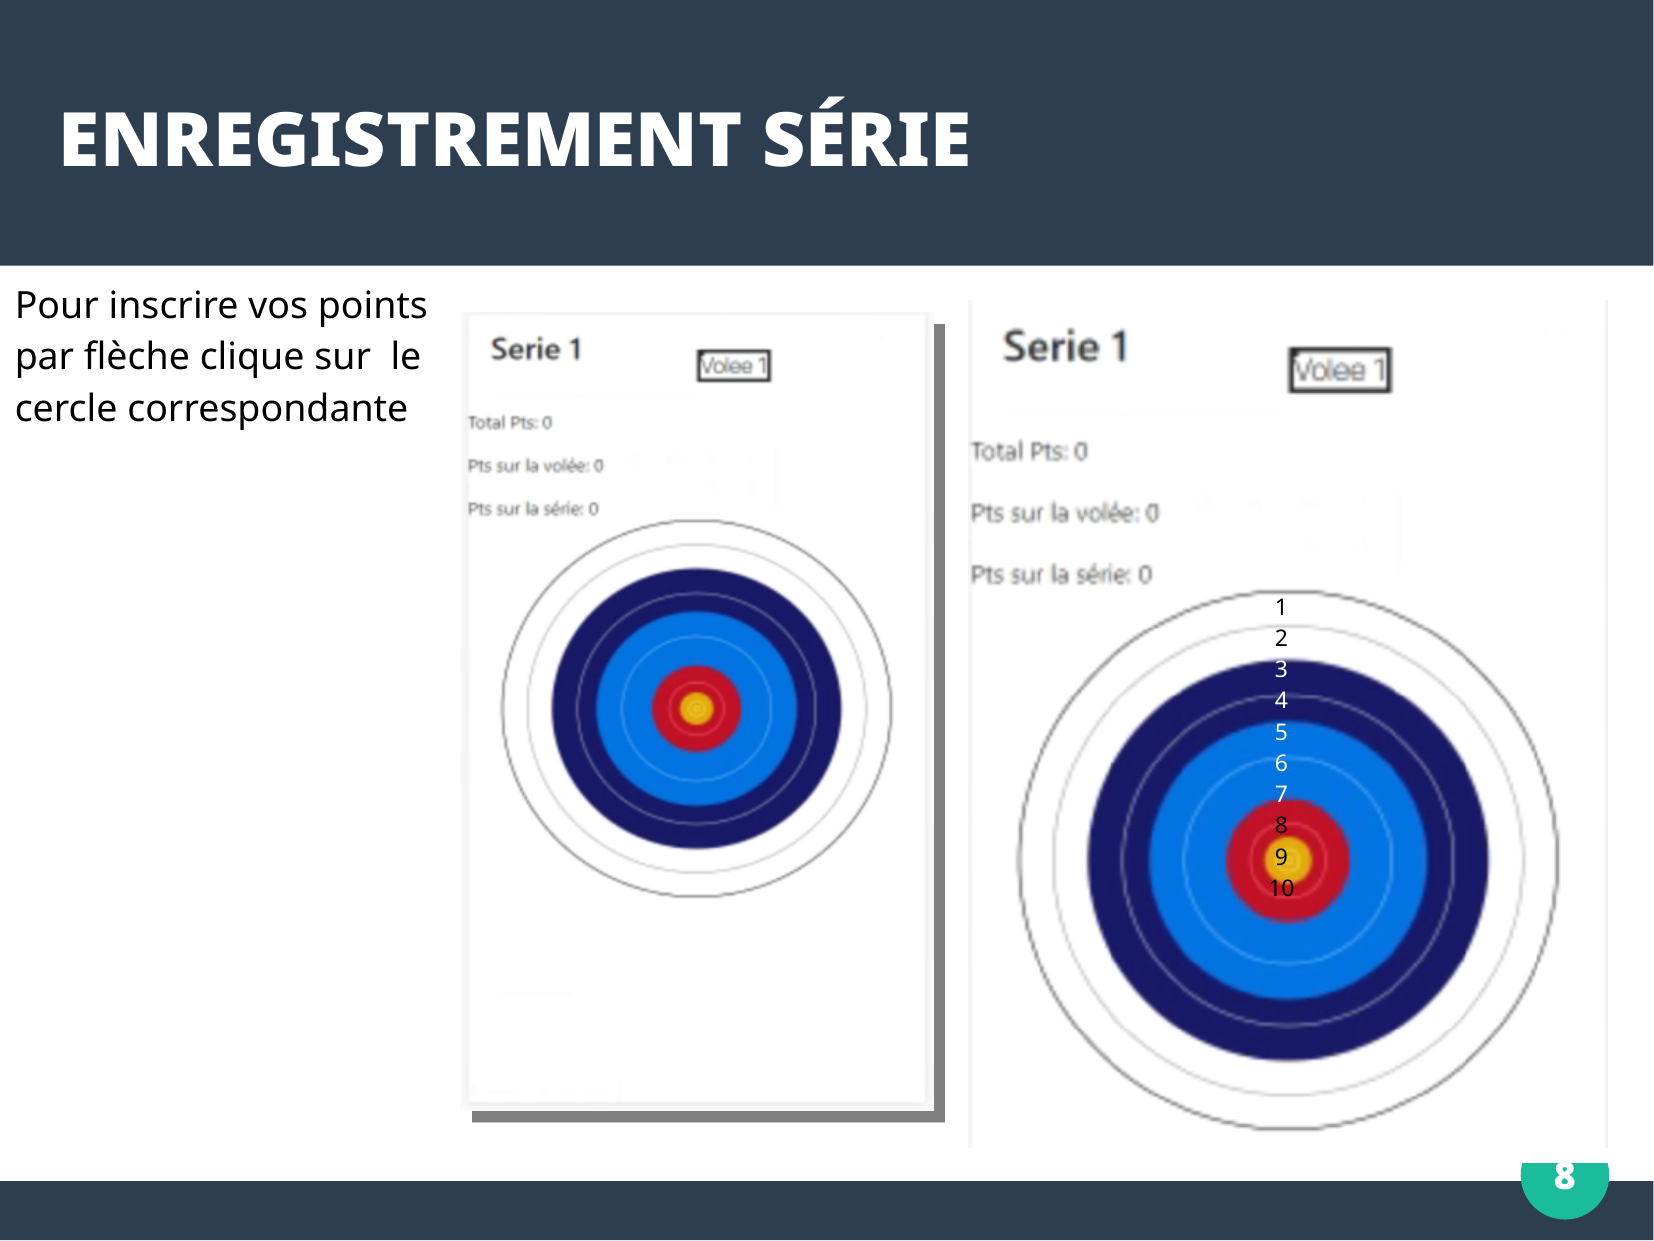

# ENREGISTREMENT SÉRIE
Pour inscrire vos points par flèche clique sur le cercle correspondante
1
2
3
4
5
6
7
1
2
3
4
5
6
7
8
9
10
8